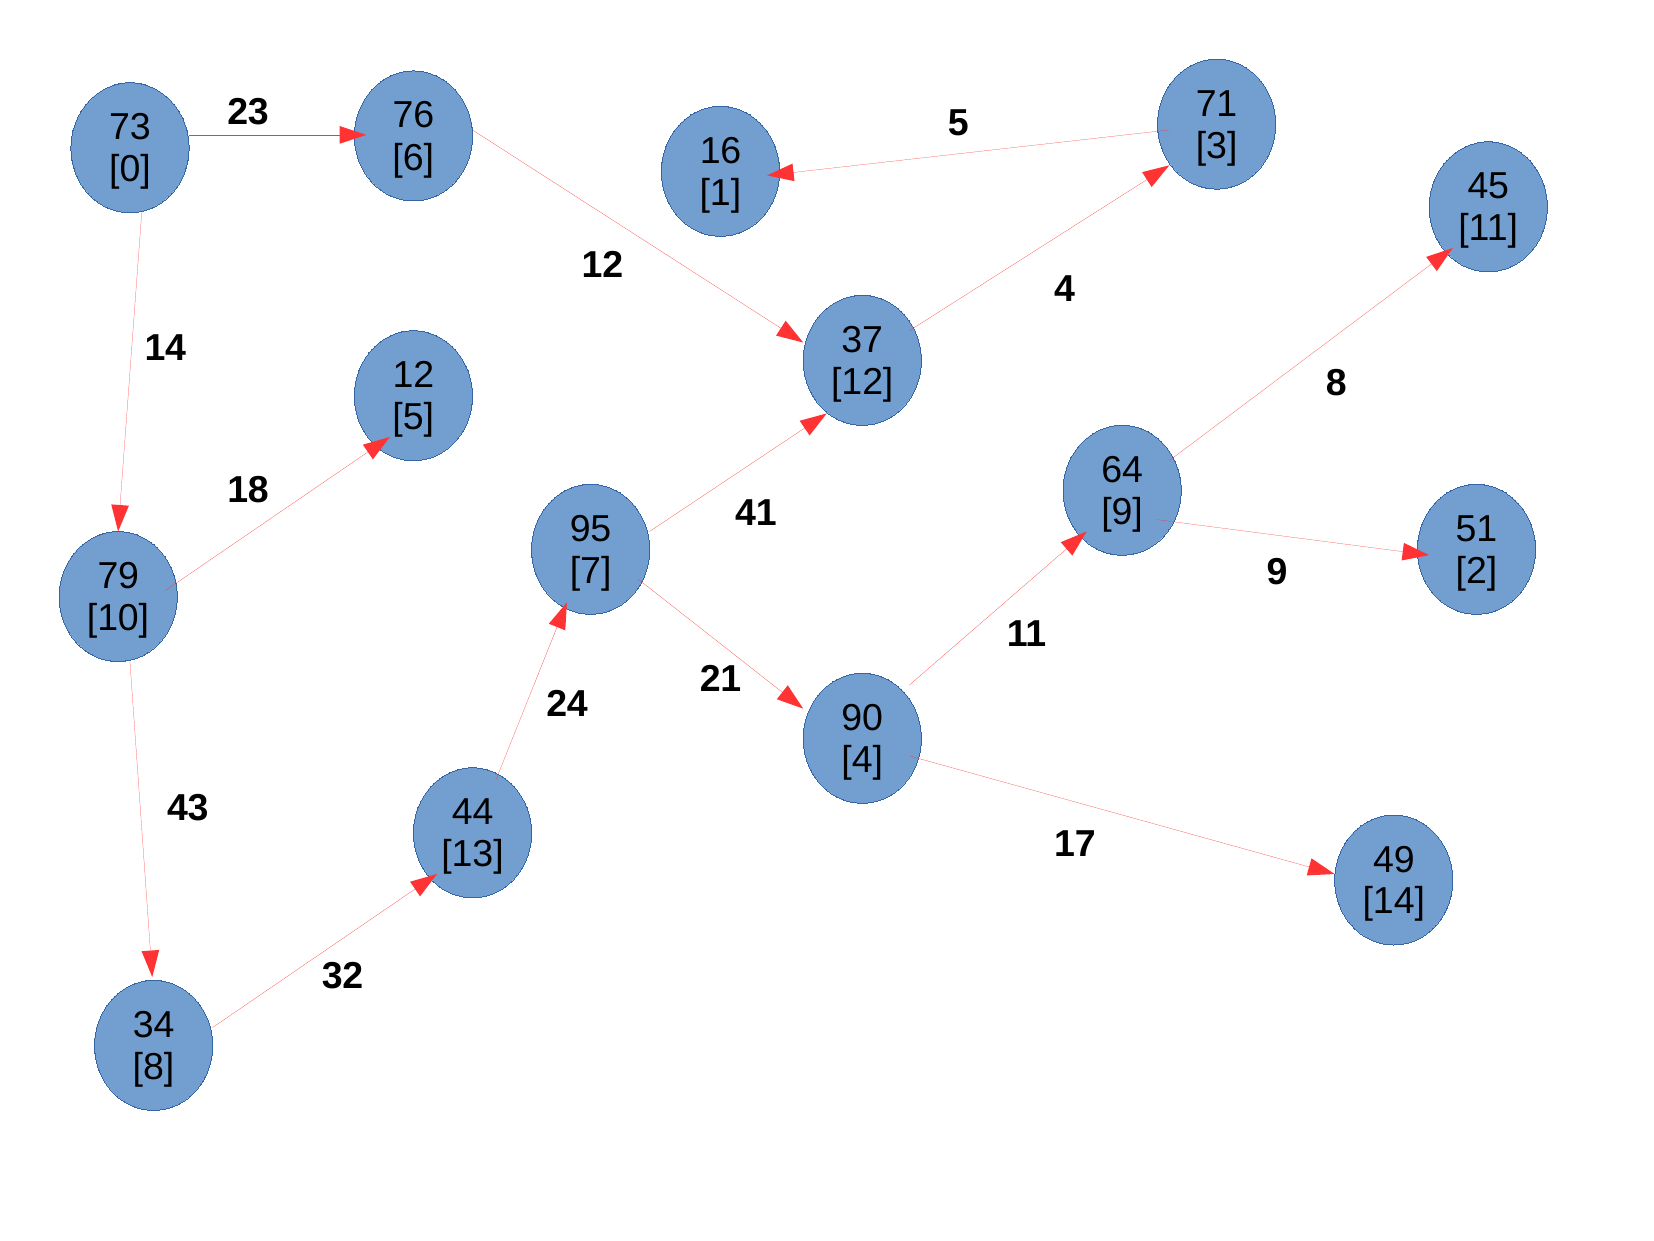

71
[3]
76
[6]
23
73
[0]
5
16
[1]
45
[11]
12
4
37
[12]
14
12
[5]
8
64
[9]
18
41
95
[7]
51
[2]
79
[10]
9
11
21
90
[4]
24
44
[13]
43
17
49
[14]
32
34
[8]